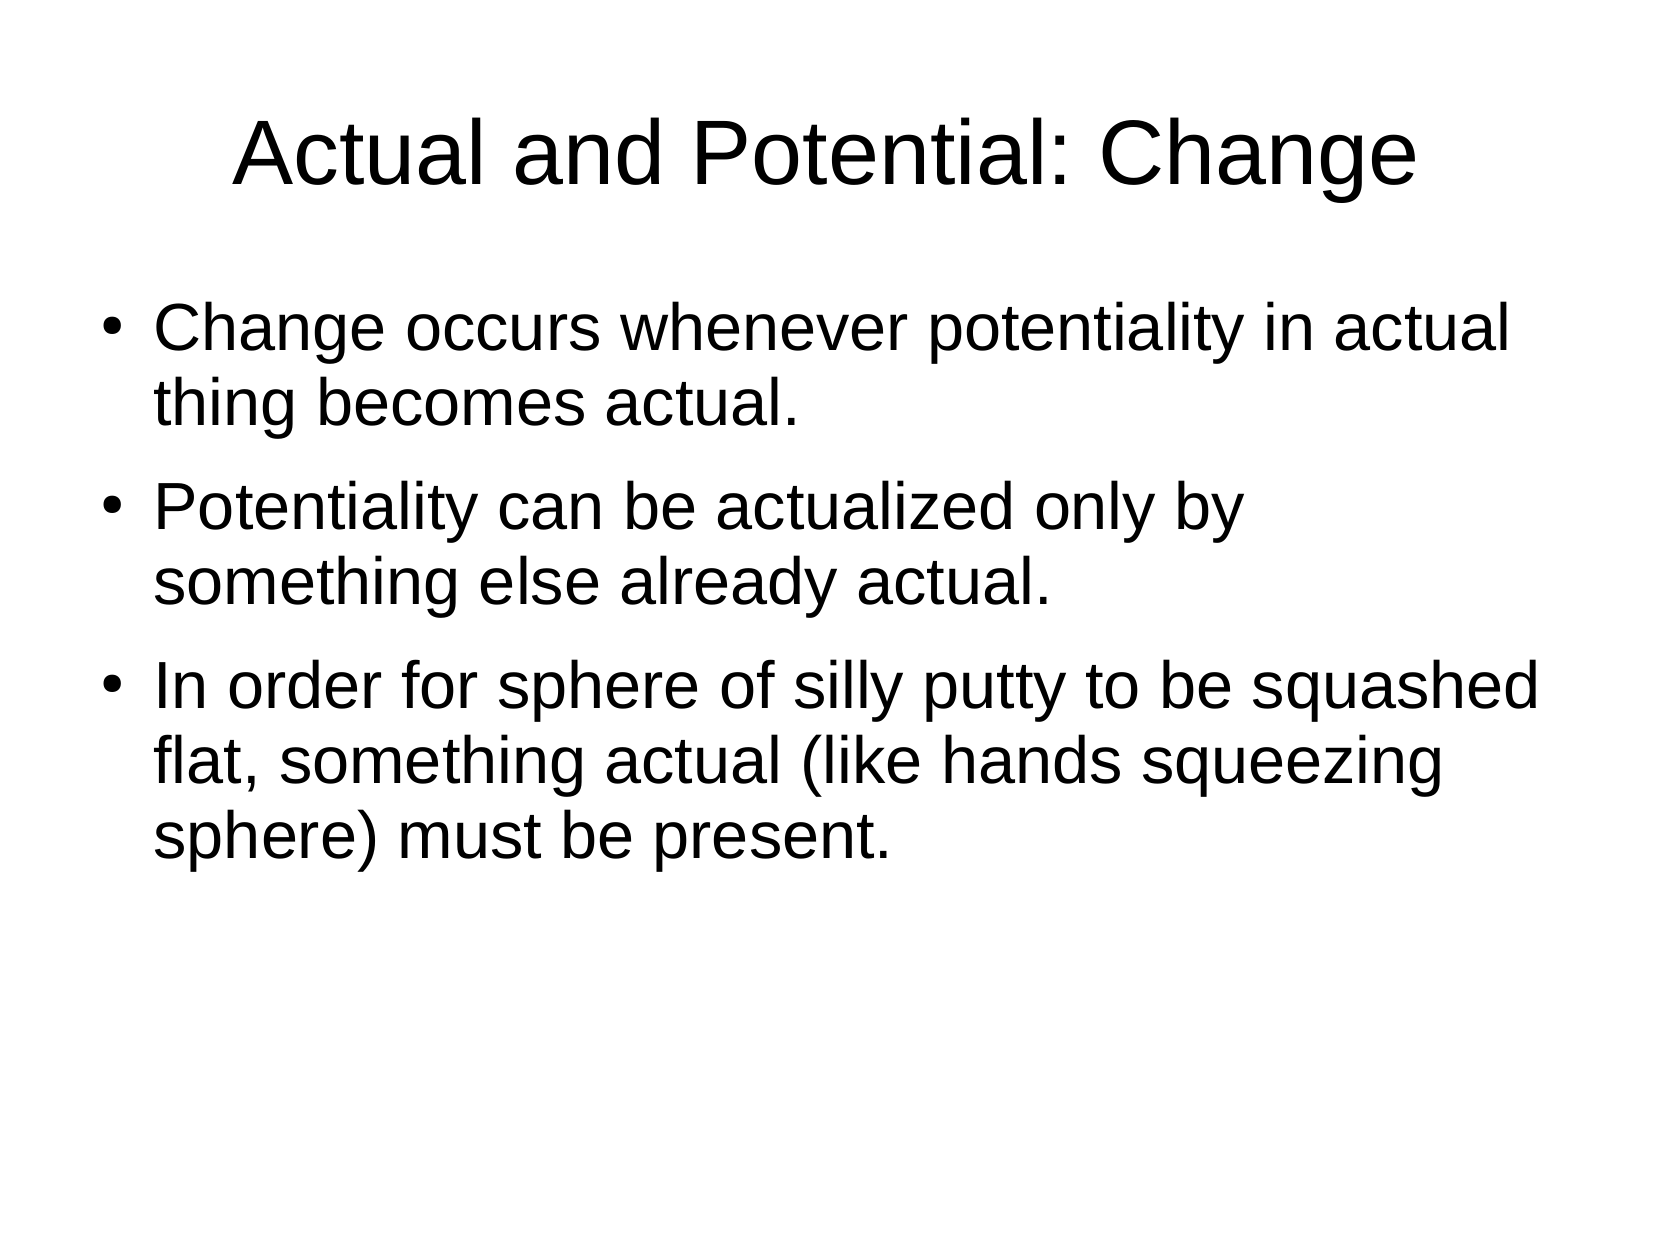

# Actual and Potential: Change
Change occurs whenever potentiality in actual thing becomes actual.
Potentiality can be actualized only by something else already actual.
In order for sphere of silly putty to be squashed flat, something actual (like hands squeezing sphere) must be present.